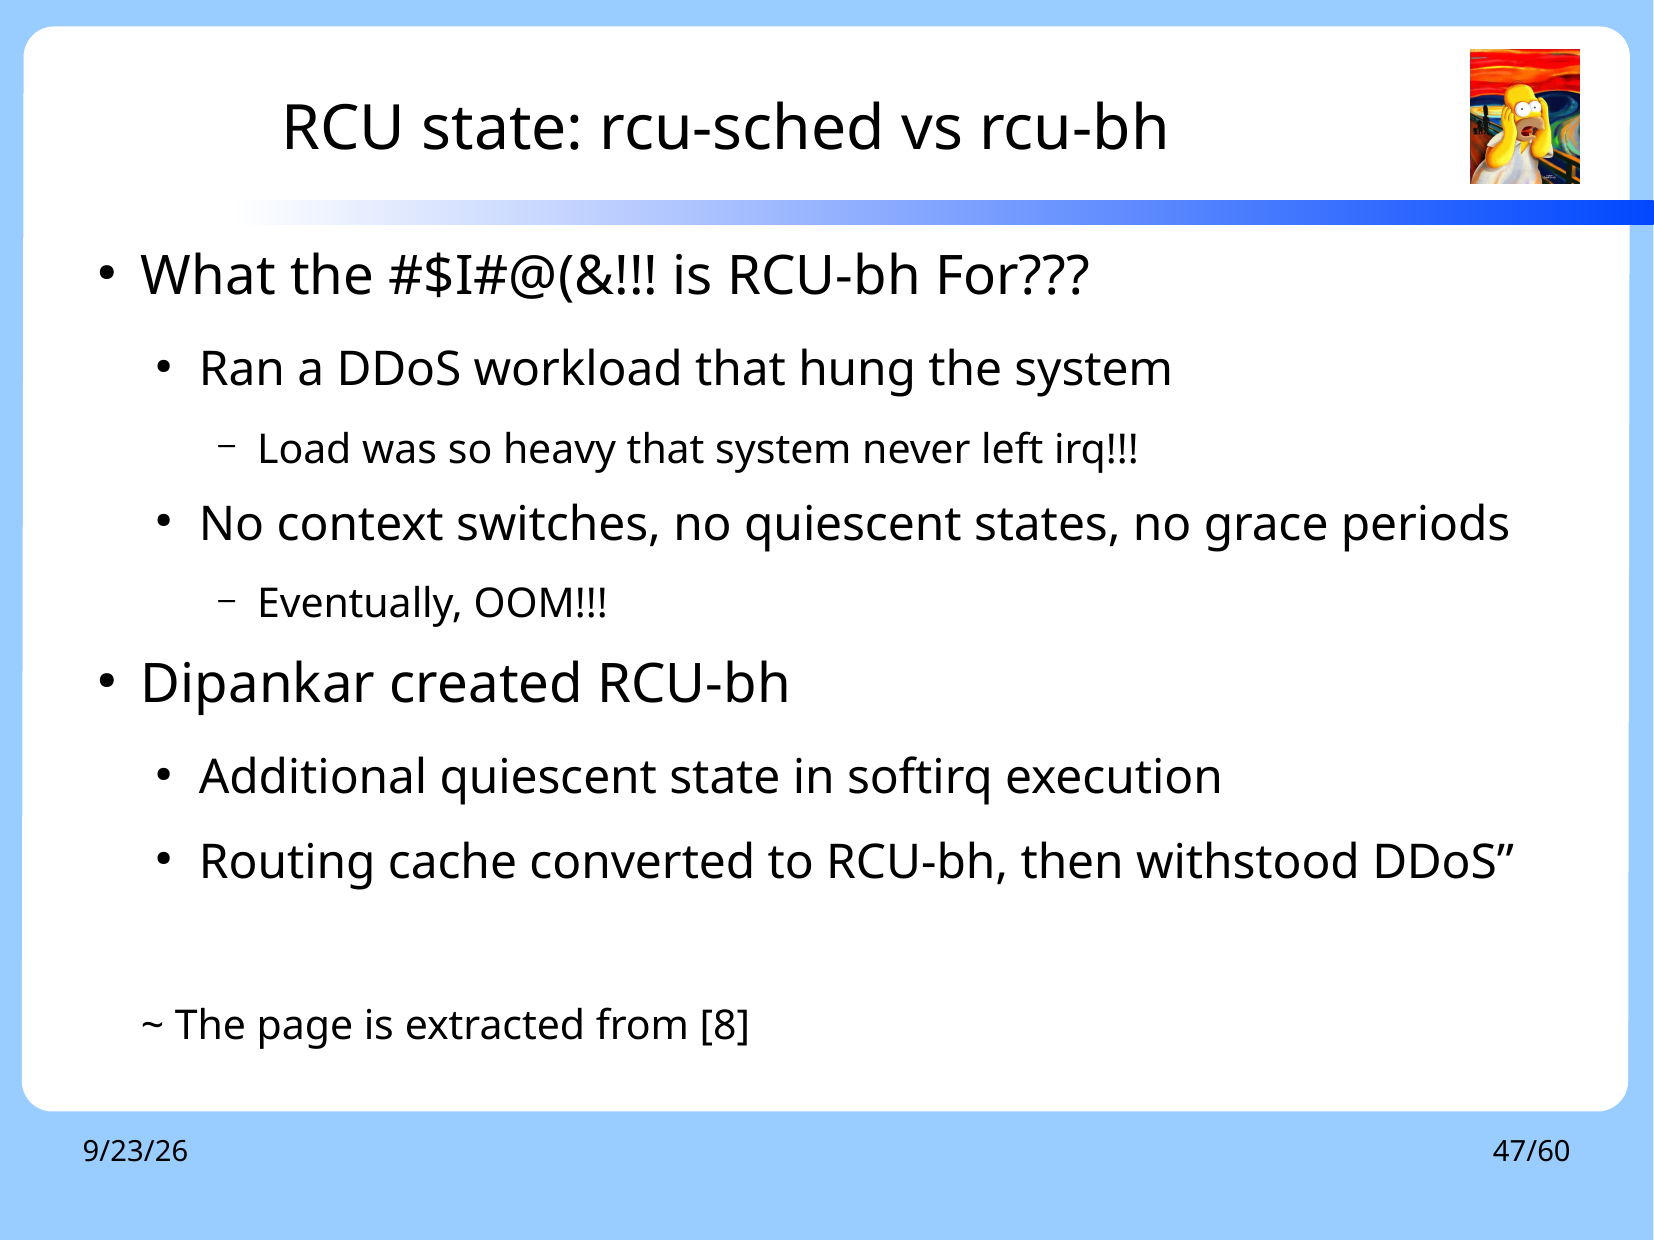

# RCU state: rcu-sched vs rcu-bh
What the #$I#@(&!!! is RCU-bh For???
Ran a DDoS workload that hung the system
Load was so heavy that system never left irq!!!
No context switches, no quiescent states, no grace periods
Eventually, OOM!!!
Dipankar created RCU-bh
Additional quiescent state in softirq execution
Routing cache converted to RCU-bh, then withstood DDoS”
~ The page is extracted from [8]
47